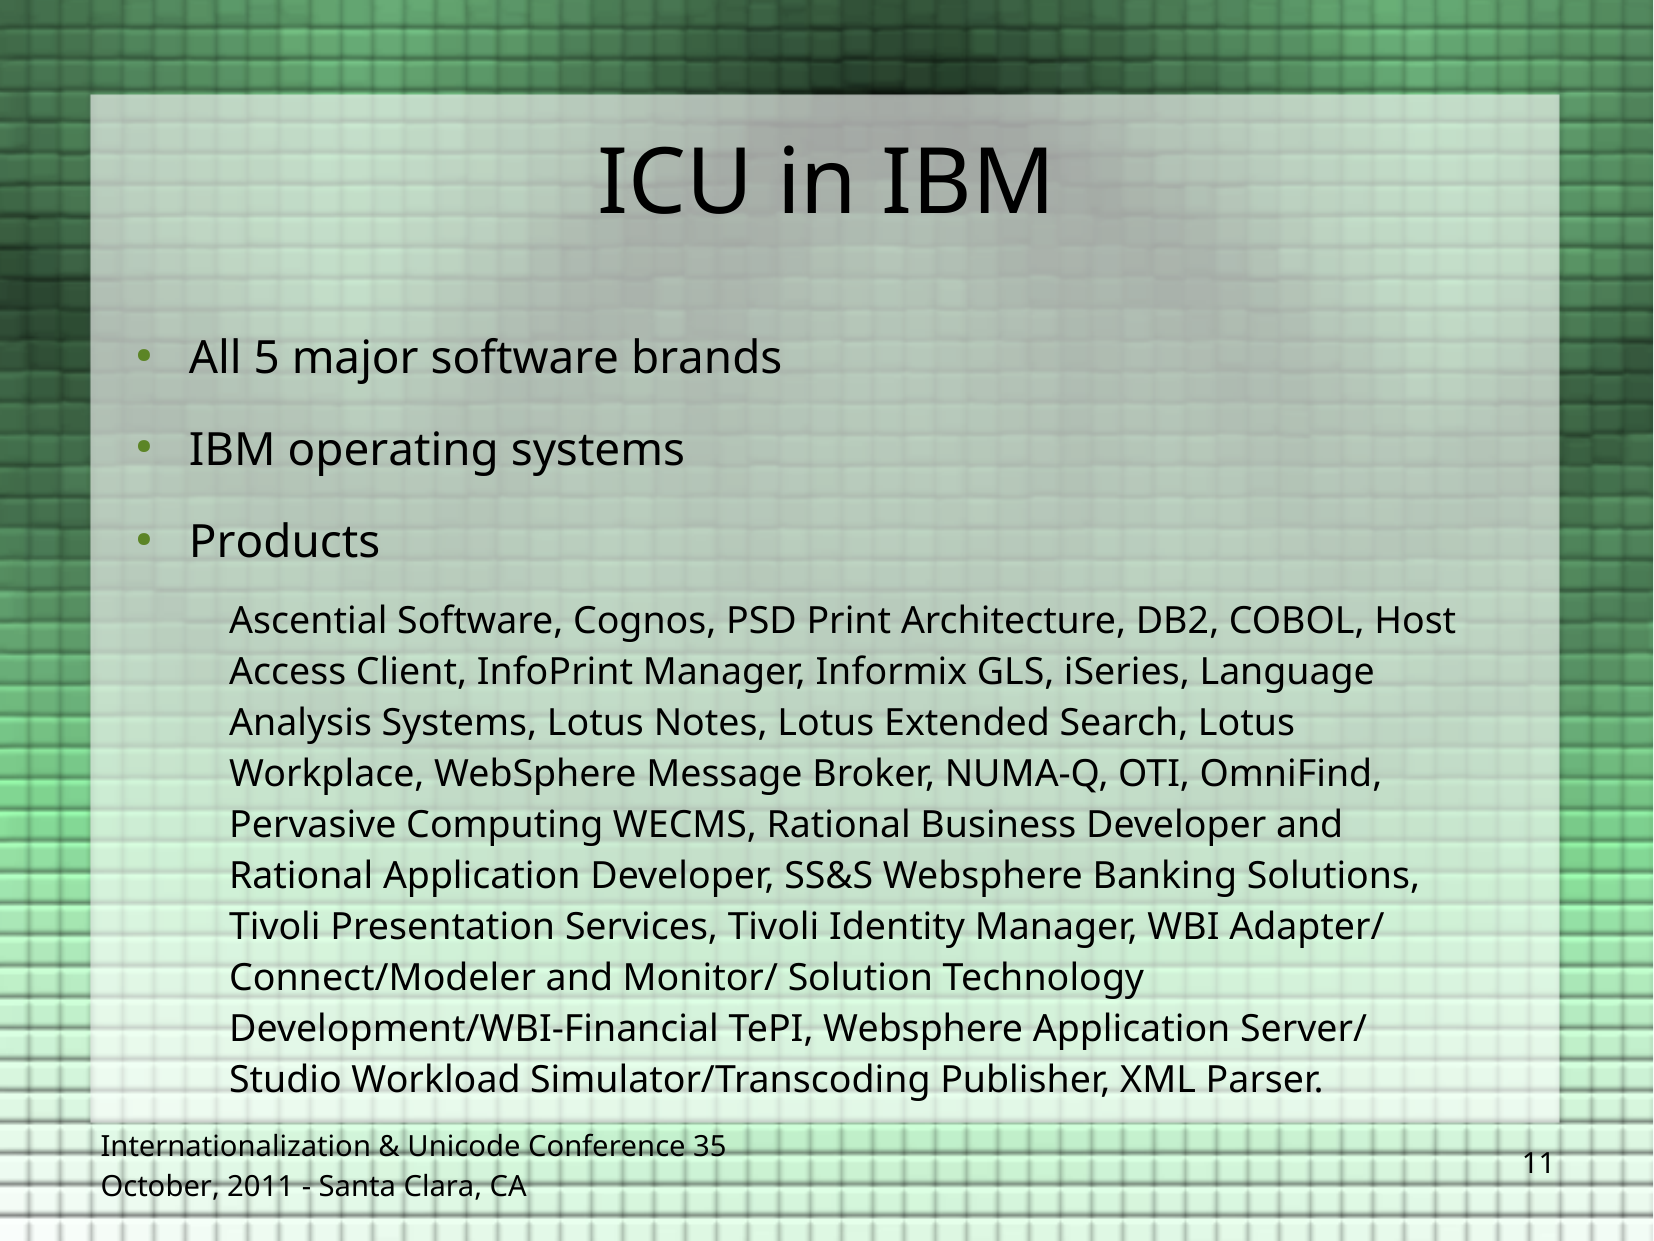

# ICU in IBM
All 5 major software brands
IBM operating systems
Products
Ascential Software, Cognos, PSD Print Architecture, DB2, COBOL, Host Access Client, InfoPrint Manager, Informix GLS, iSeries, Language Analysis Systems, Lotus Notes, Lotus Extended Search, Lotus Workplace, WebSphere Message Broker, NUMA-Q, OTI, OmniFind, Pervasive Computing WECMS, Rational Business Developer and Rational Application Developer, SS&S Websphere Banking Solutions, Tivoli Presentation Services, Tivoli Identity Manager, WBI Adapter/ Connect/Modeler and Monitor/ Solution Technology Development/WBI-Financial TePI, Websphere Application Server/ Studio Workload Simulator/Transcoding Publisher, XML Parser.